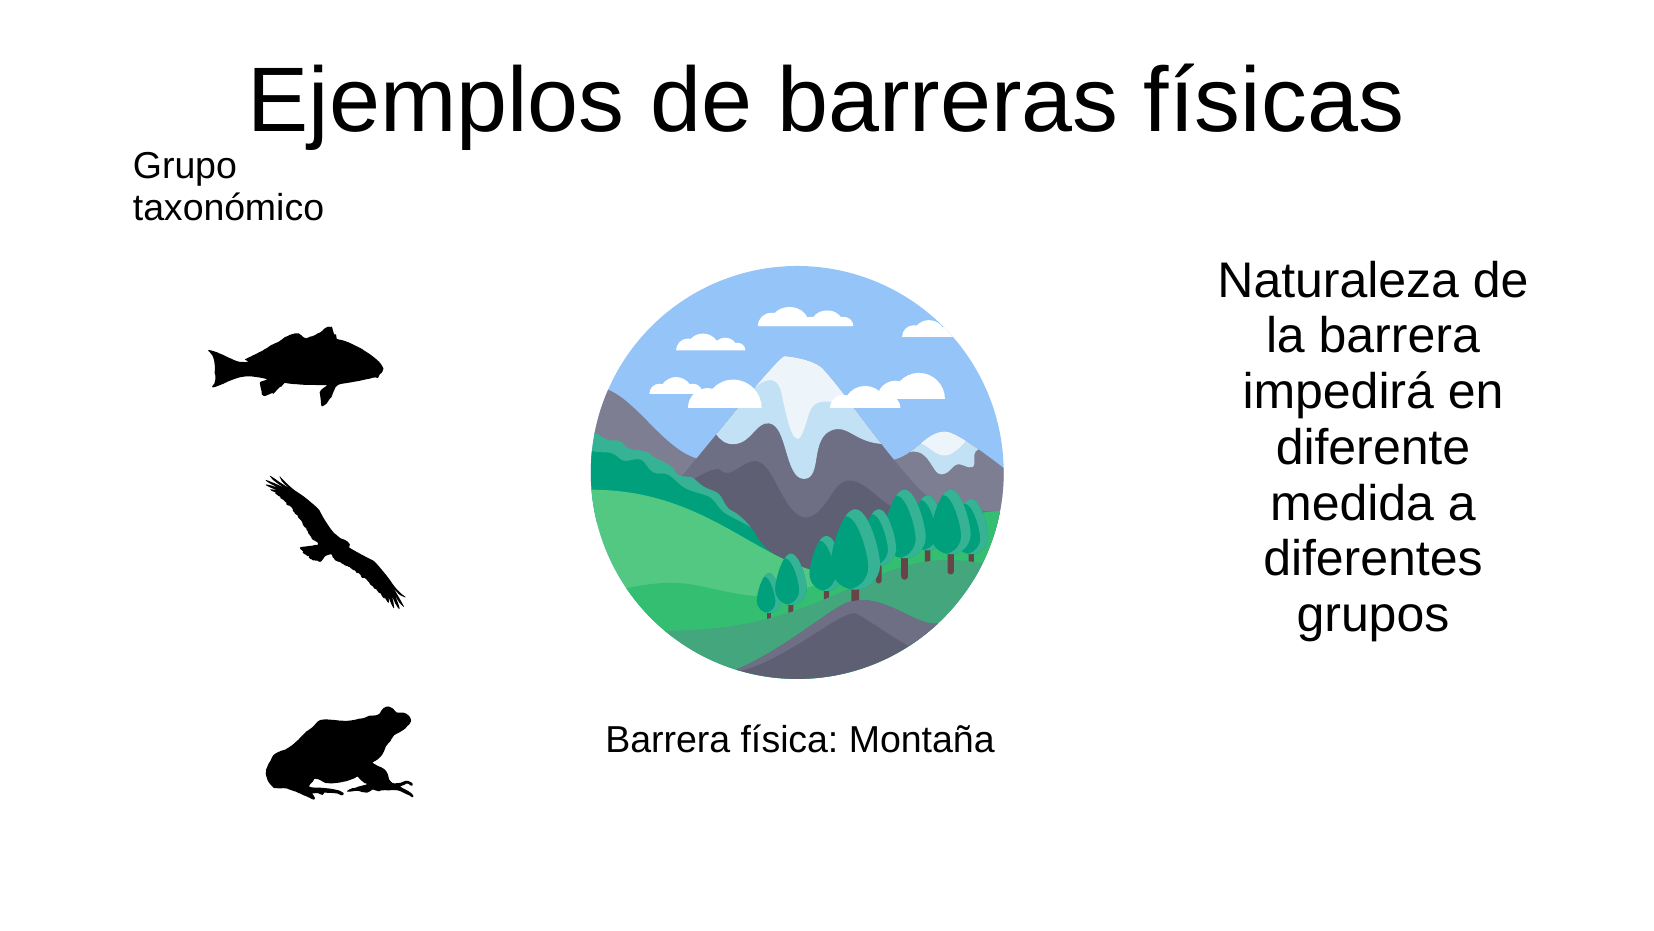

# Ejemplos de barreras físicas
Grupo taxonómico
Naturaleza de la barrera impedirá en diferente medida a diferentes grupos
Barrera física: Montaña